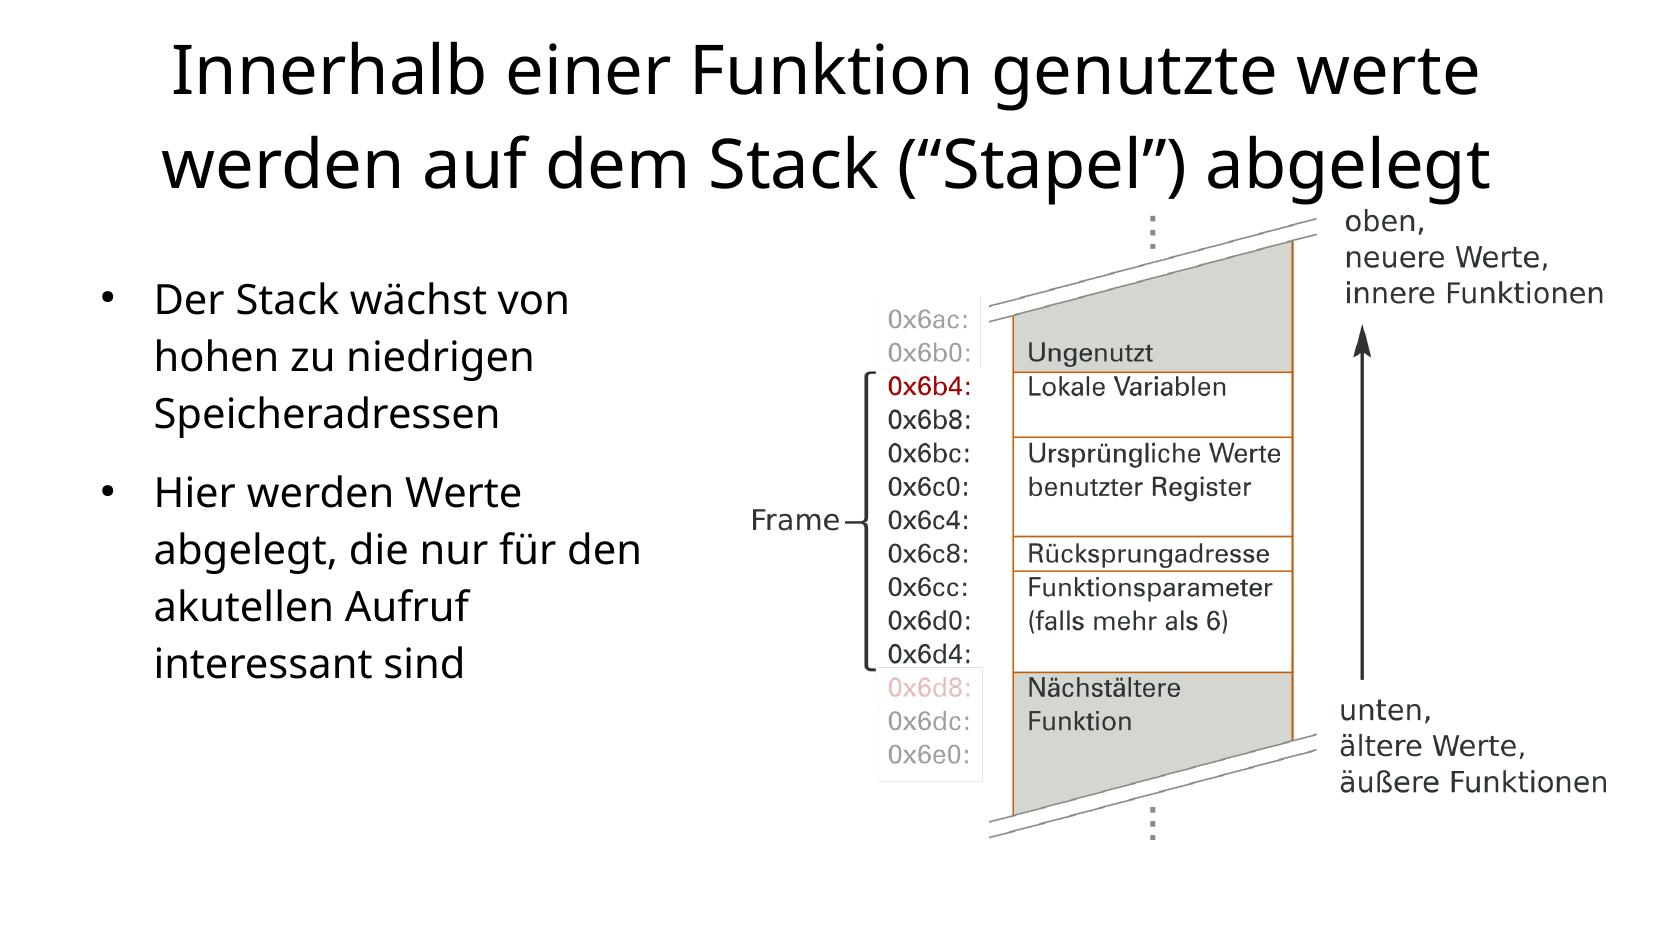

# Innerhalb einer Funktion genutzte werte werden auf dem Stack (“Stapel”) abgelegt
Der Stack wächst von hohen zu niedrigen Speicheradressen
Hier werden Werte abgelegt, die nur für den akutellen Aufruf interessant sind